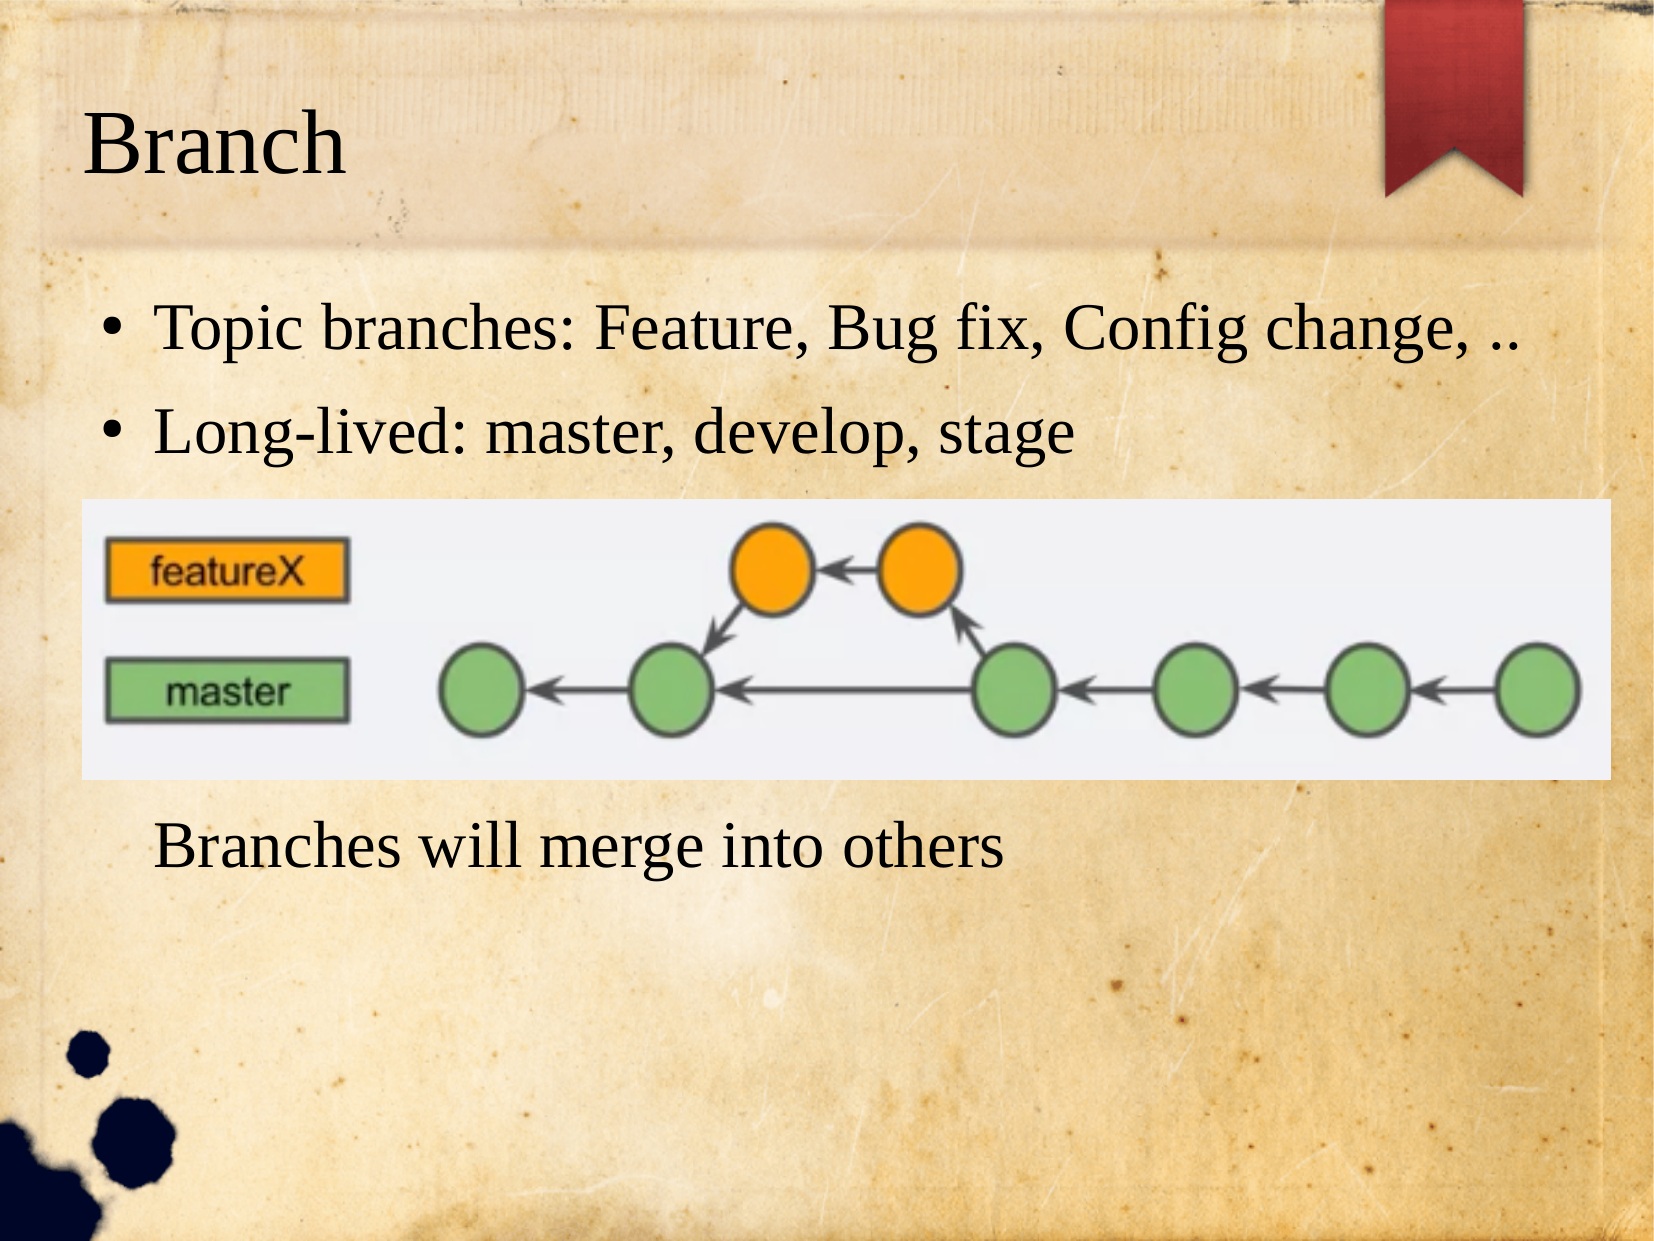

# Branch
Topic branches: Feature, Bug fix, Config change, ..
Long-lived: master, develop, stage
Branches will merge into others